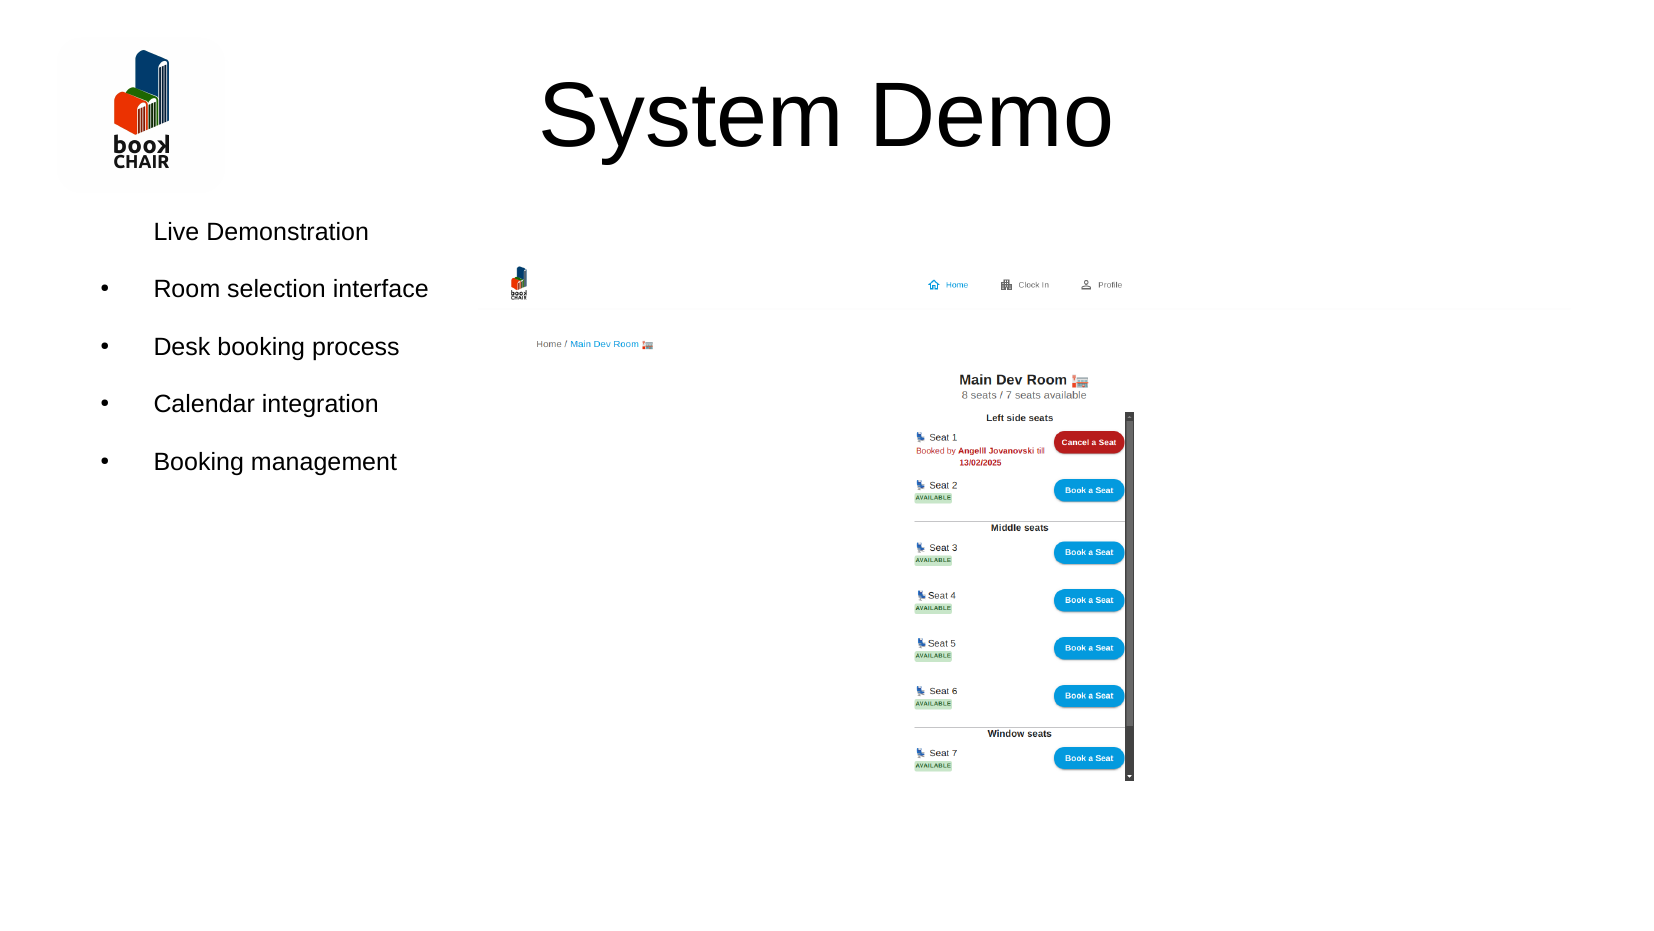

# System Demo
Live Demonstration
Room selection interface
Desk booking process
Calendar integration
Booking management